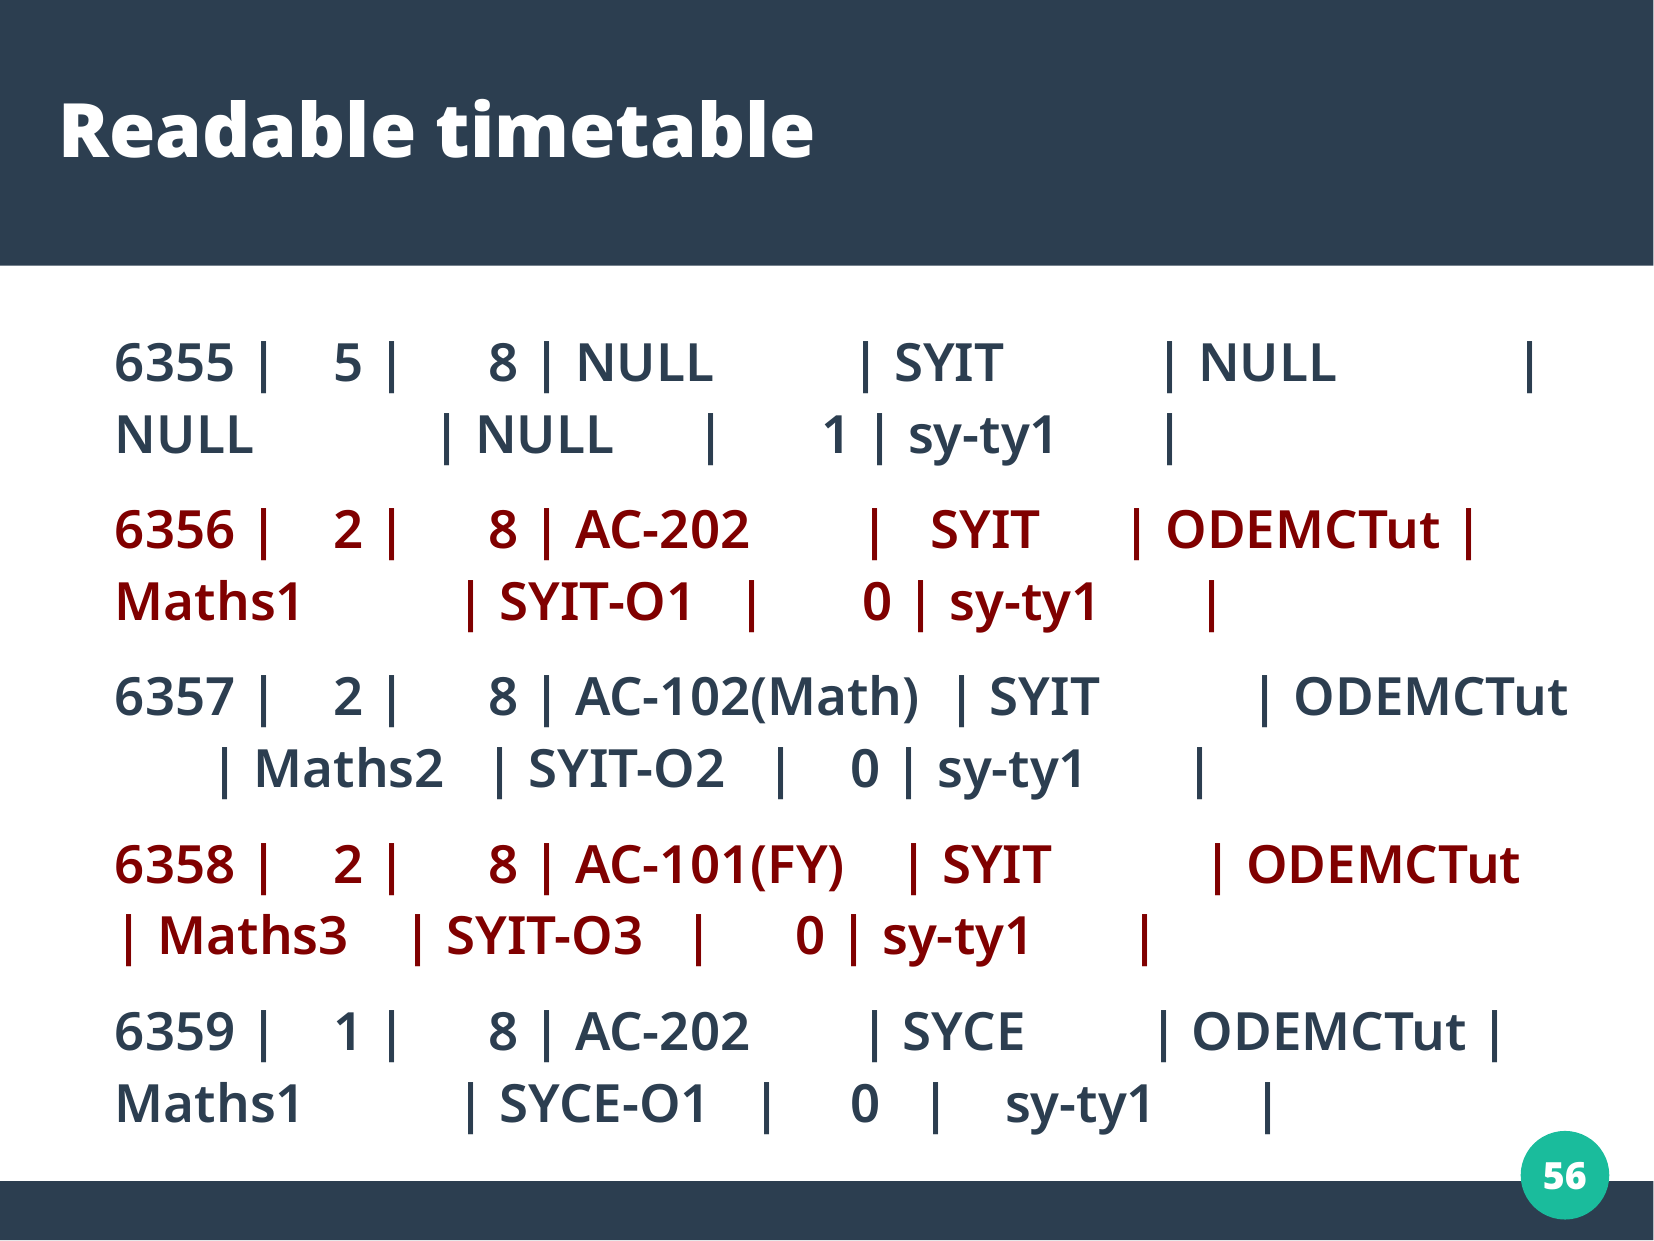

# Readable timetable
6355 | 5 | 8 | NULL | SYIT | NULL | NULL | NULL | 1 | sy-ty1 |
6356 | 2 | 8 | AC-202 | SYIT | ODEMCTut | Maths1 | SYIT-O1 | 0 | sy-ty1 |
6357 | 2 | 8 | AC-102(Math) | SYIT | ODEMCTut | Maths2 | SYIT-O2 | 0 | sy-ty1 |
6358 | 2 | 8 | AC-101(FY) | SYIT | ODEMCTut | Maths3 | SYIT-O3 | 0 | sy-ty1 |
6359 | 1 | 8 | AC-202 | SYCE | ODEMCTut | Maths1 | SYCE-O1 | 0 | sy-ty1 |
56